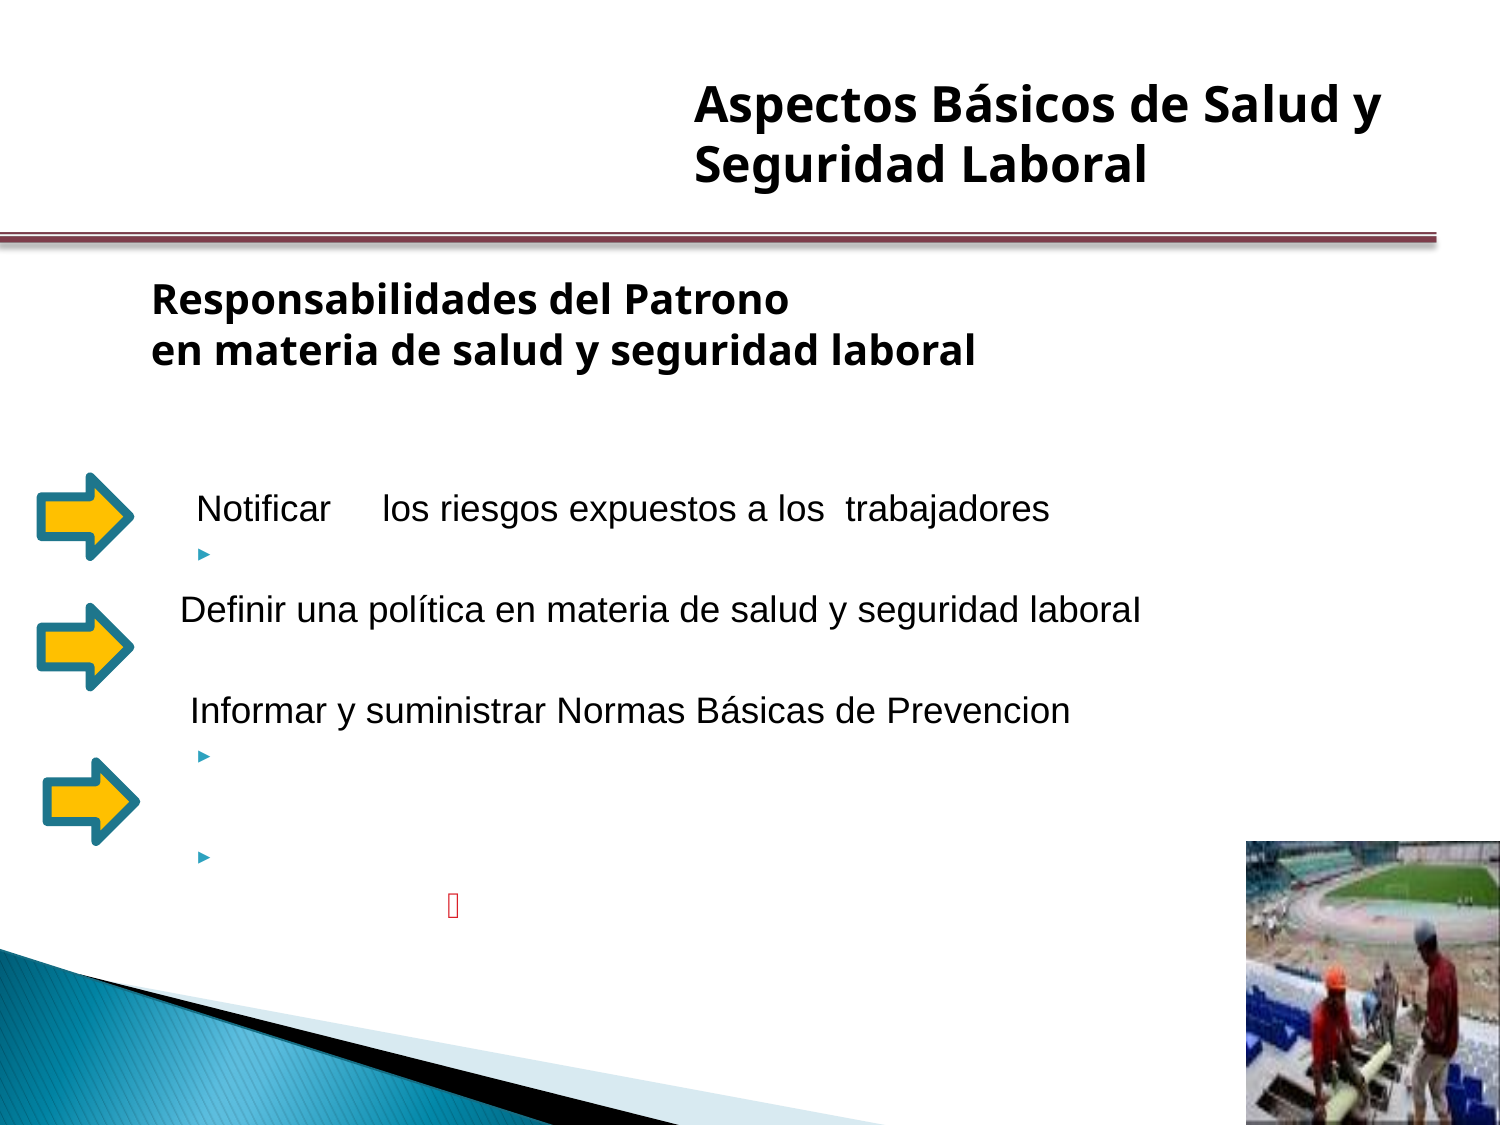

Aspectos Básicos de Salud y Seguridad Laboral
Responsabilidades del Patrono
en materia de salud y seguridad laboral
# Notificar los riesgos expuestos a los trabajadores
 Definir una política en materia de salud y seguridad laboraI
 Informar y suministrar Normas Básicas de Prevencion